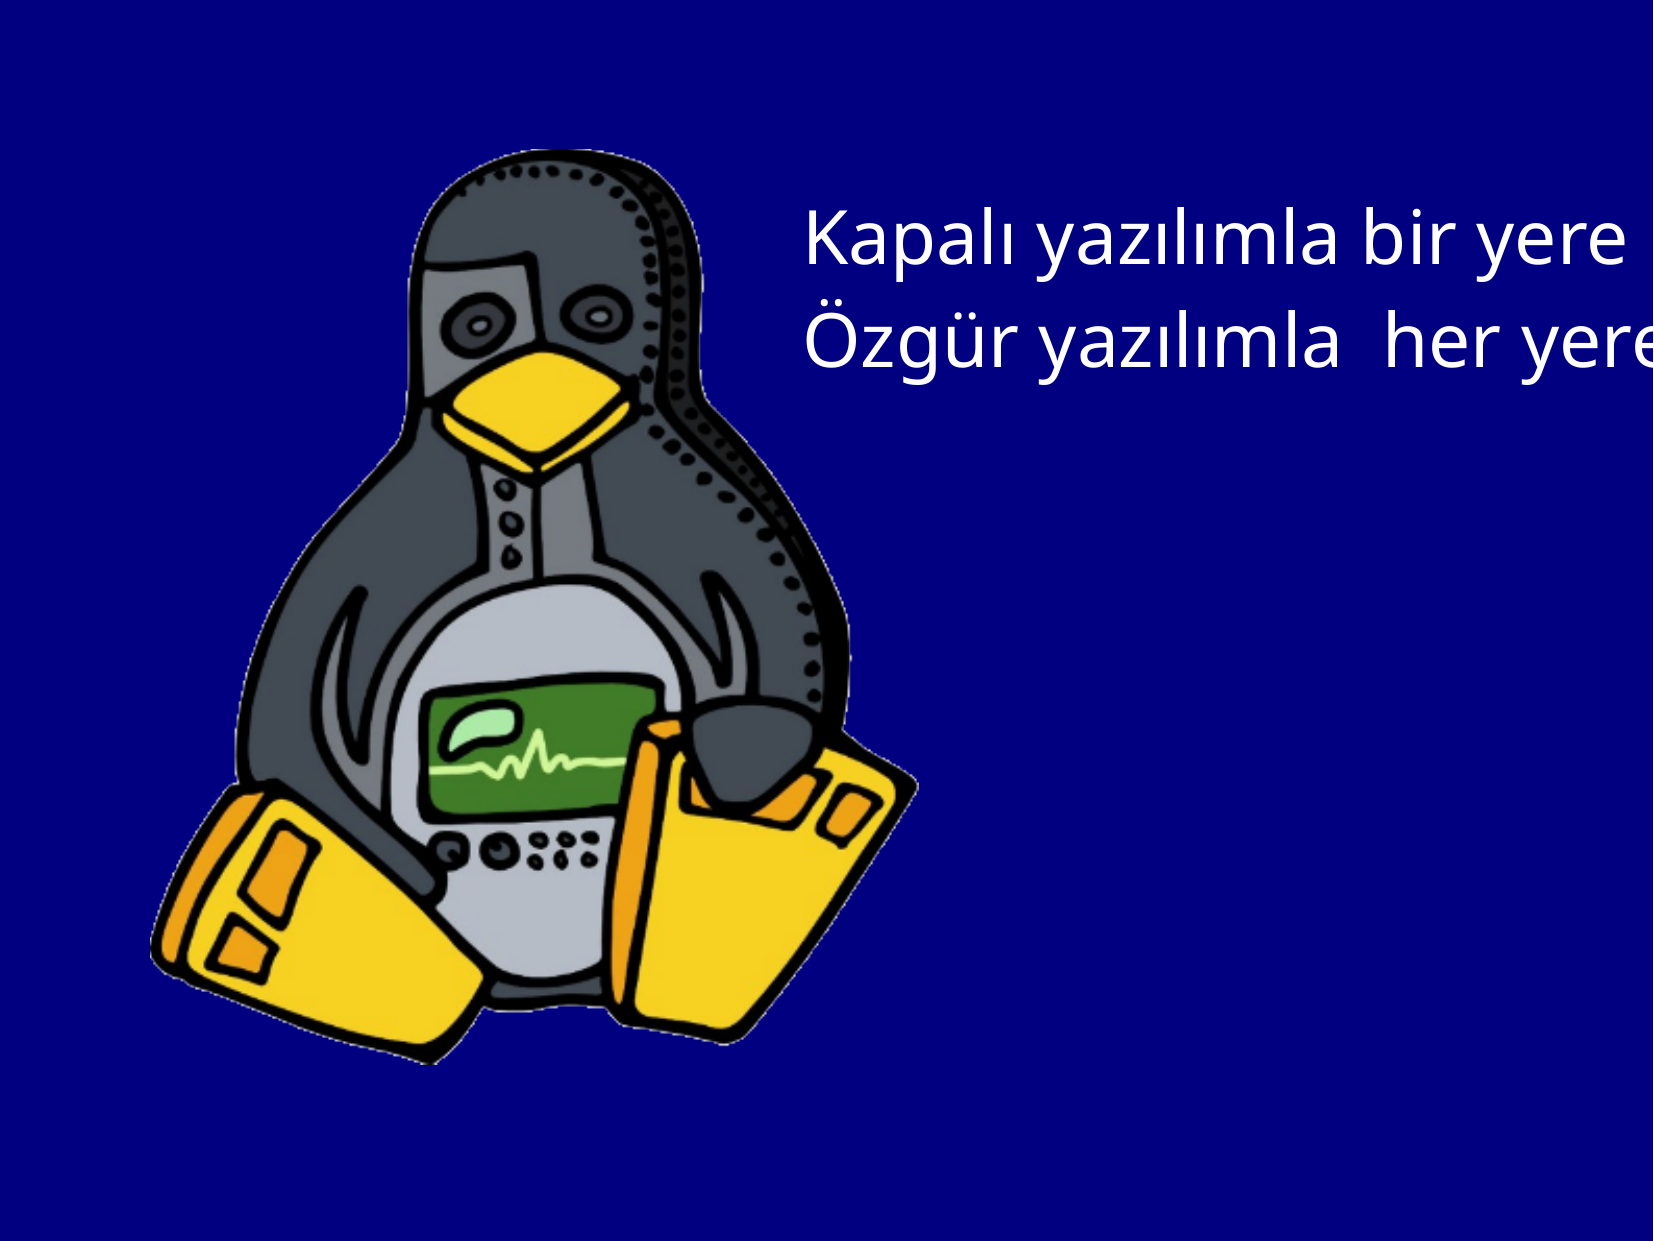

Kapalı yazılımla bir yere
Özgür yazılımla her yere